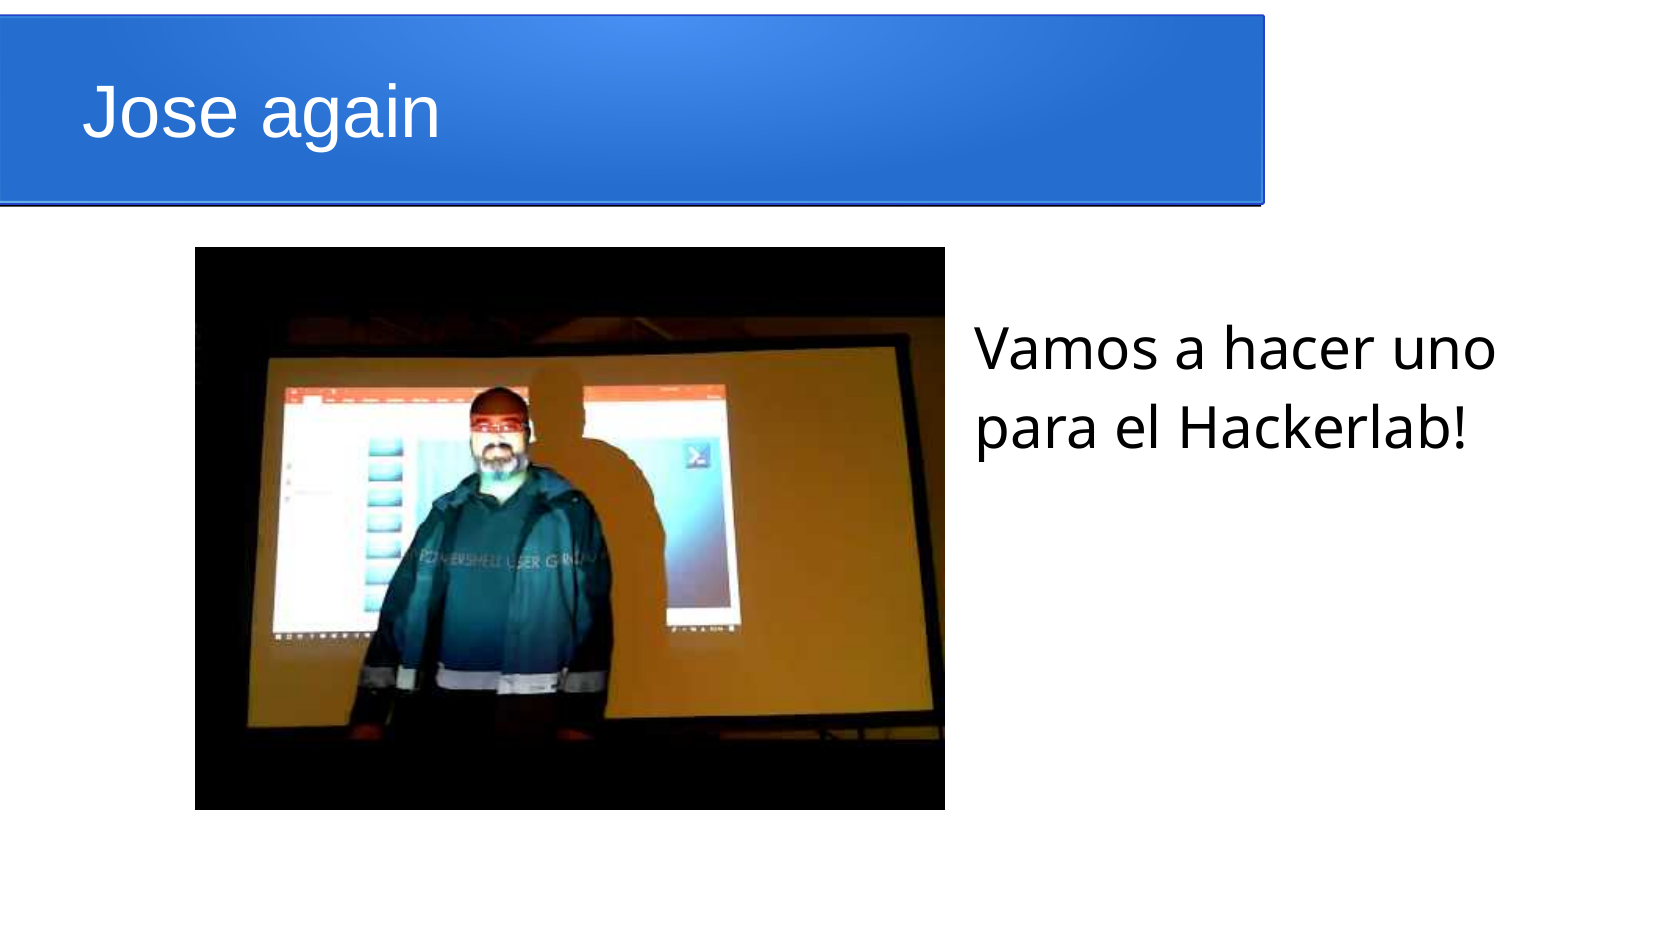

# Jose again
Vamos a hacer uno para el Hackerlab!